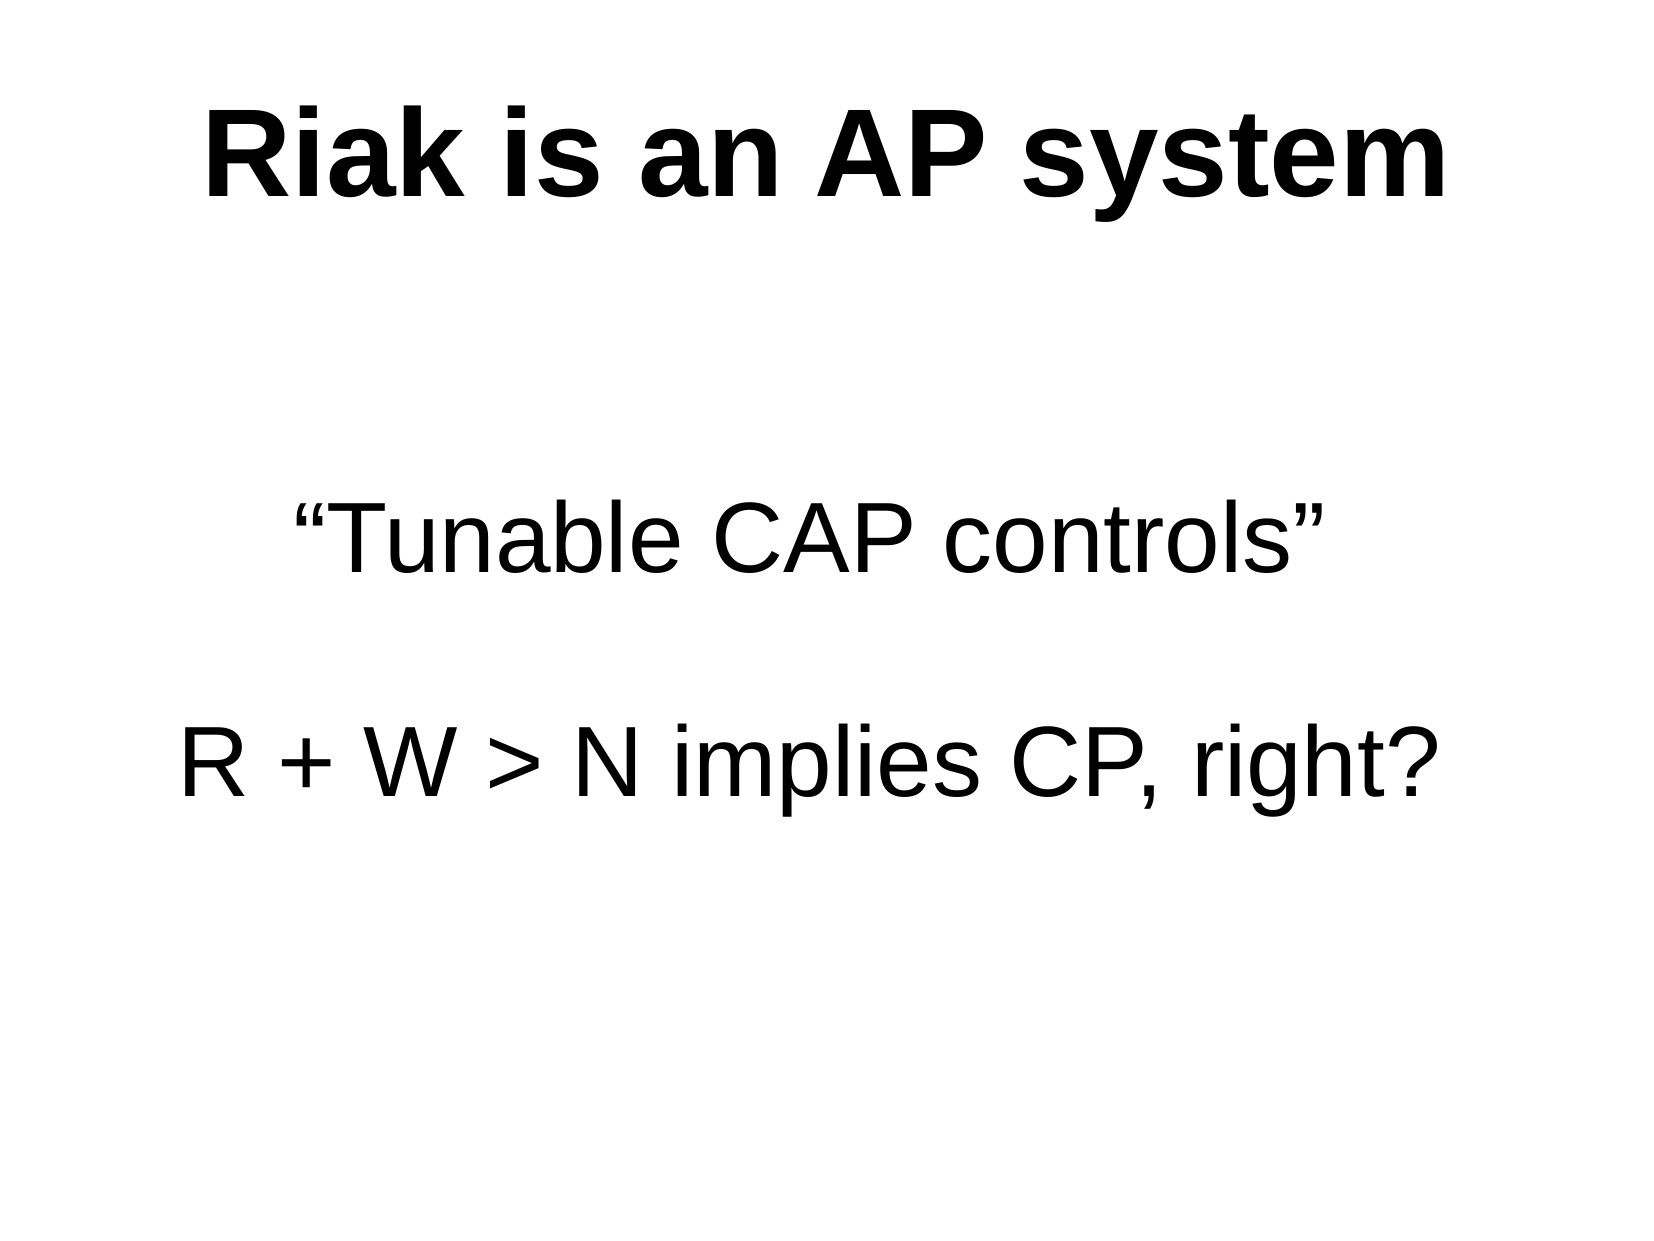

# Riak is an AP system
“Tunable CAP controls”
R + W > N implies CP, right?